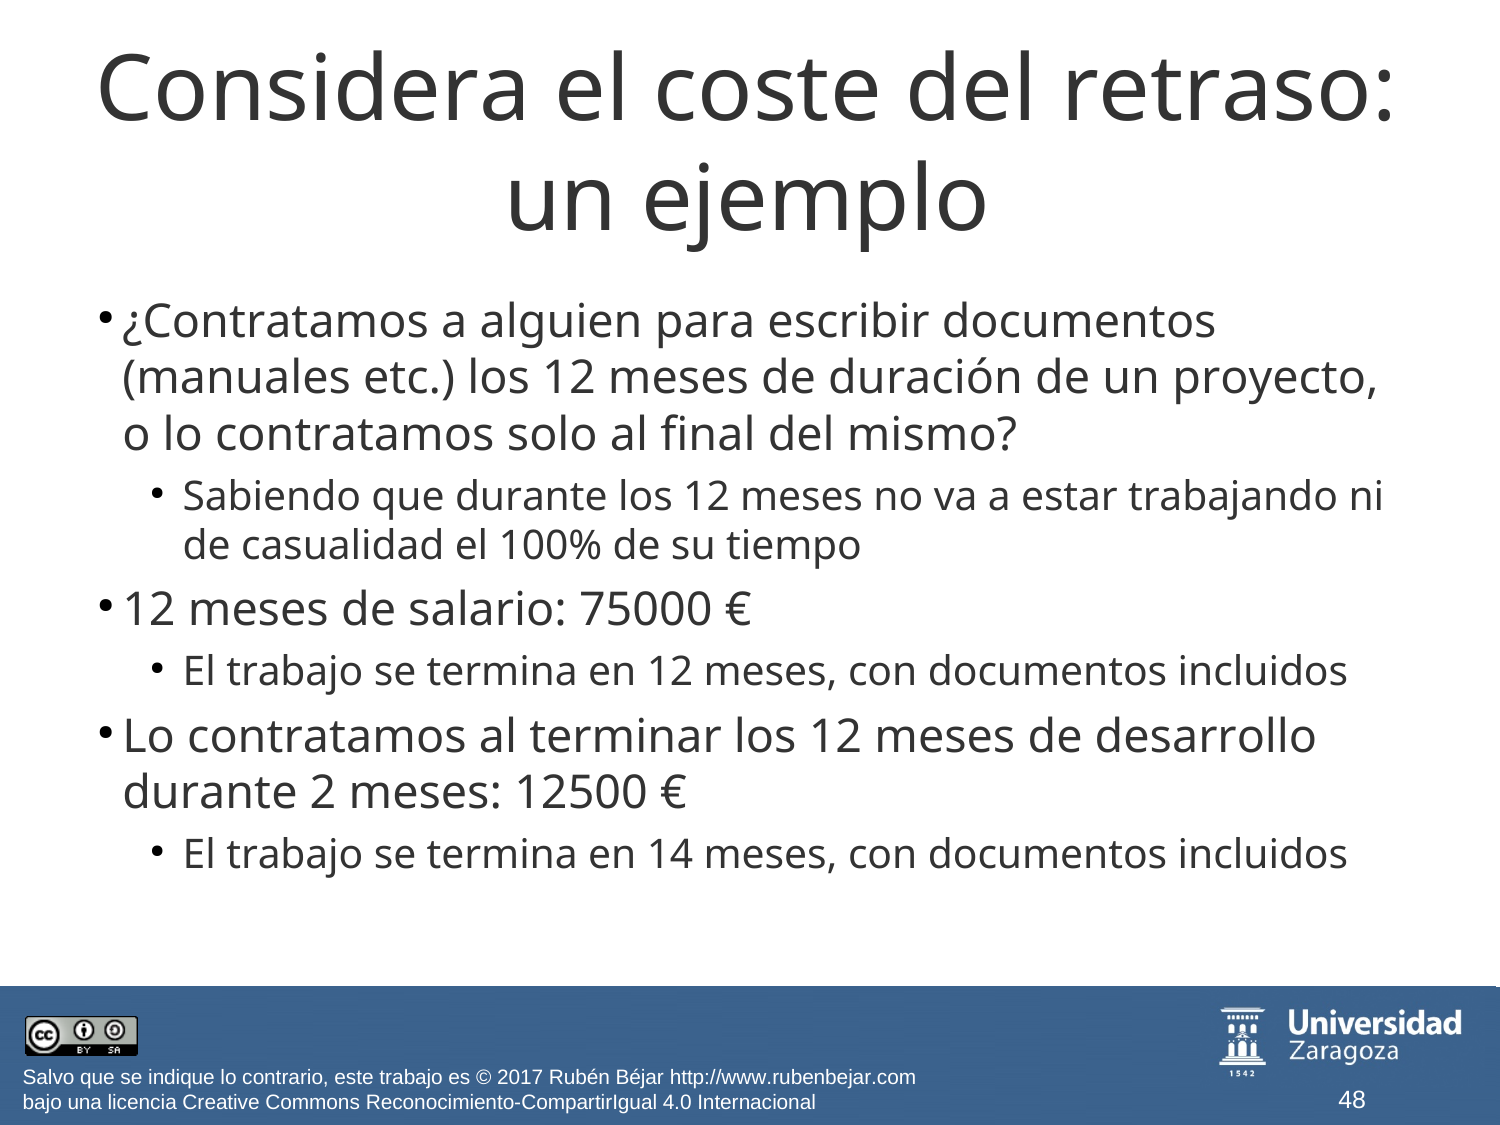

# Considera el coste del retraso: un ejemplo
¿Contratamos a alguien para escribir documentos (manuales etc.) los 12 meses de duración de un proyecto, o lo contratamos solo al final del mismo?
Sabiendo que durante los 12 meses no va a estar trabajando ni de casualidad el 100% de su tiempo
12 meses de salario: 75000 €
El trabajo se termina en 12 meses, con documentos incluidos
Lo contratamos al terminar los 12 meses de desarrollo durante 2 meses: 12500 €
El trabajo se termina en 14 meses, con documentos incluidos